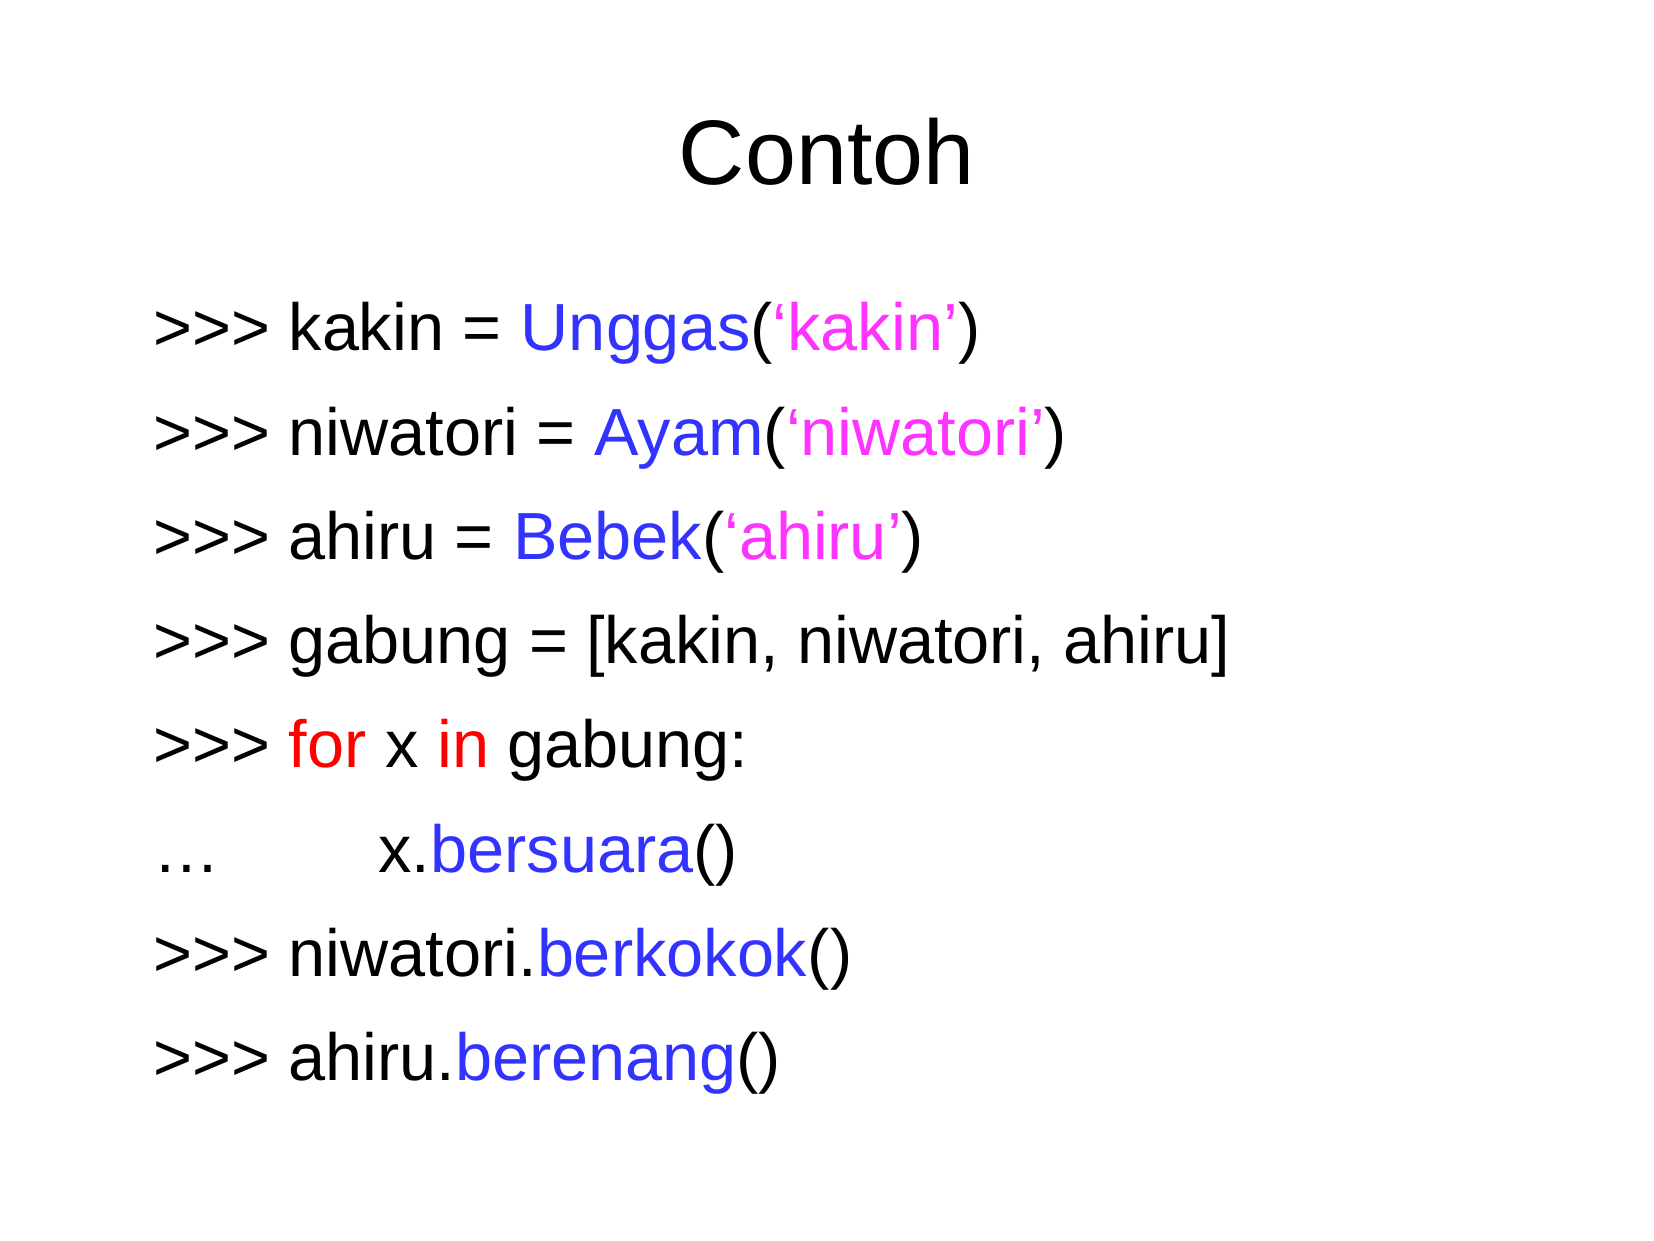

# Contoh
>>> kakin = Unggas(‘kakin’)
>>> niwatori = Ayam(‘niwatori’)
>>> ahiru = Bebek(‘ahiru’)
>>> gabung = [kakin, niwatori, ahiru]
>>> for x in gabung:
… 	 	x.bersuara()
>>> niwatori.berkokok()
>>> ahiru.berenang()